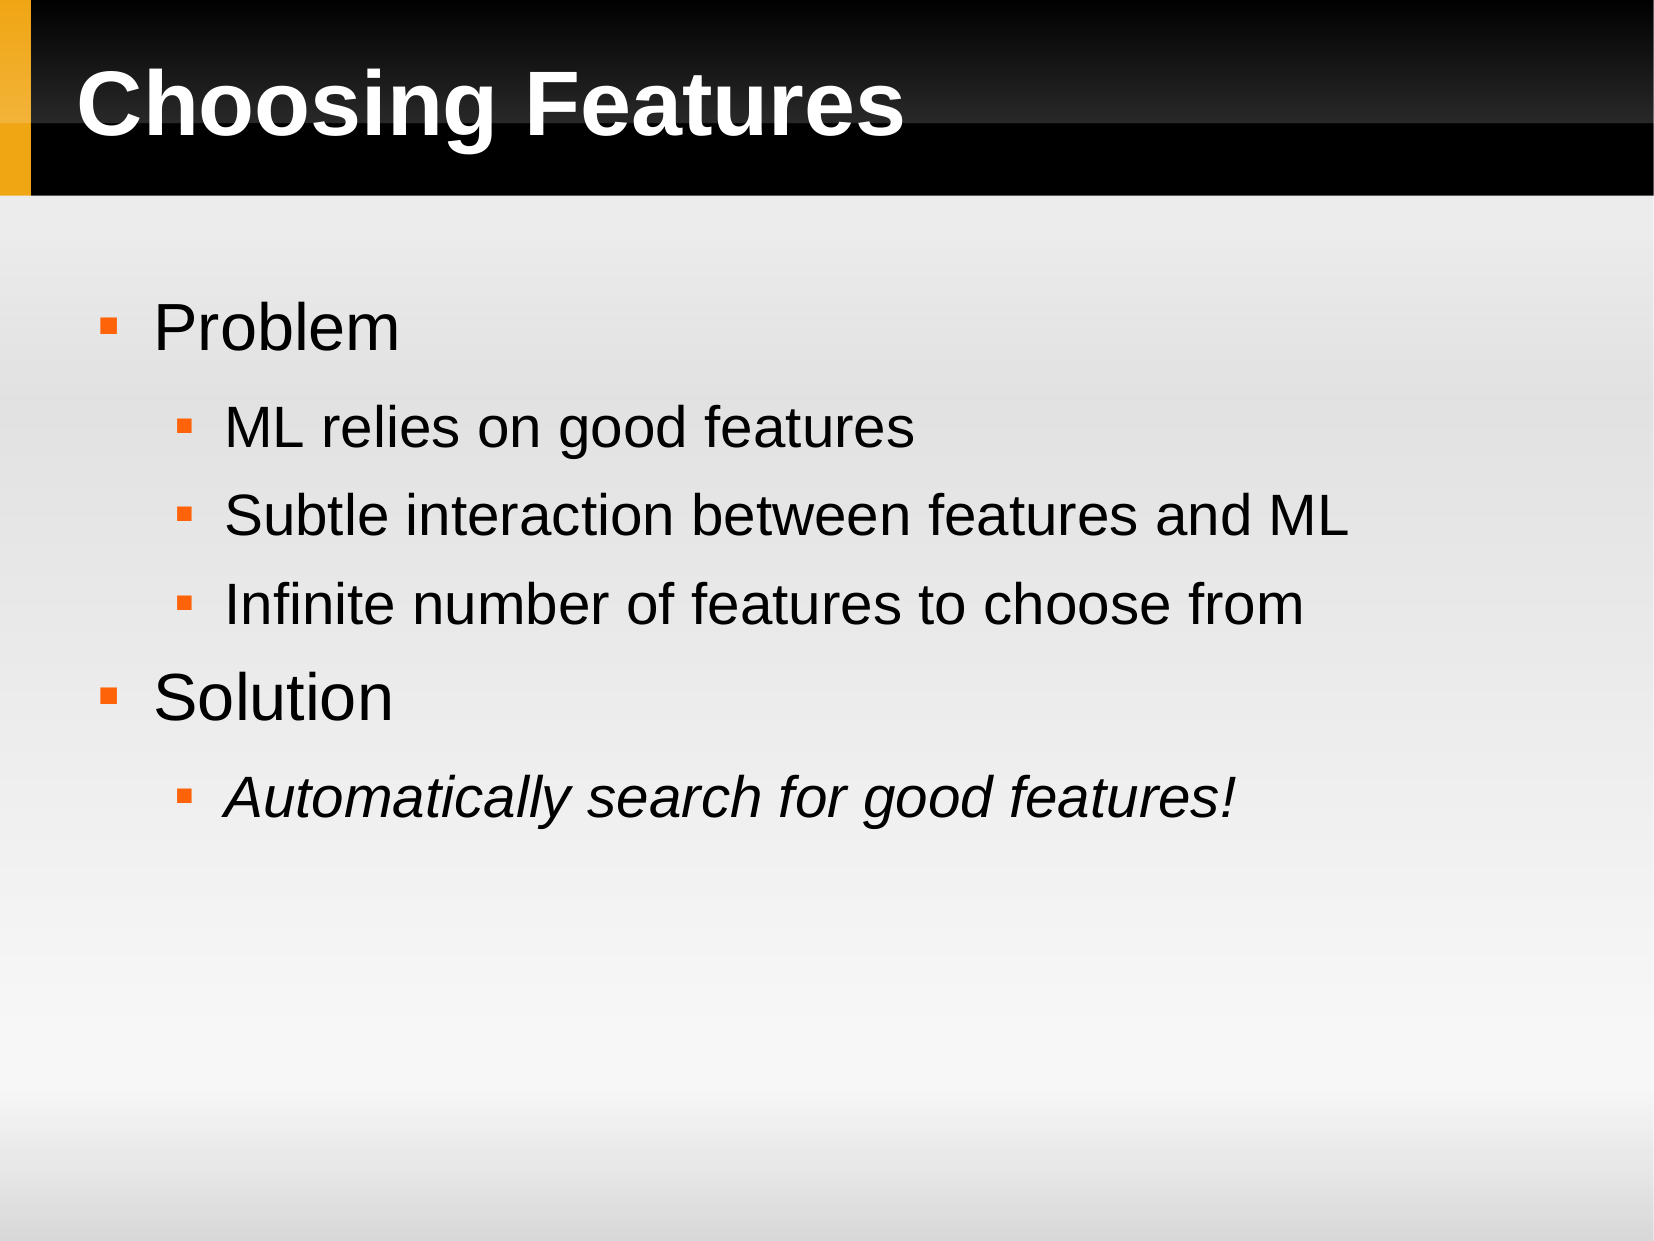

# Choosing Features
Problem
ML relies on good features
Subtle interaction between features and ML
Infinite number of features to choose from
Solution
Automatically search for good features!